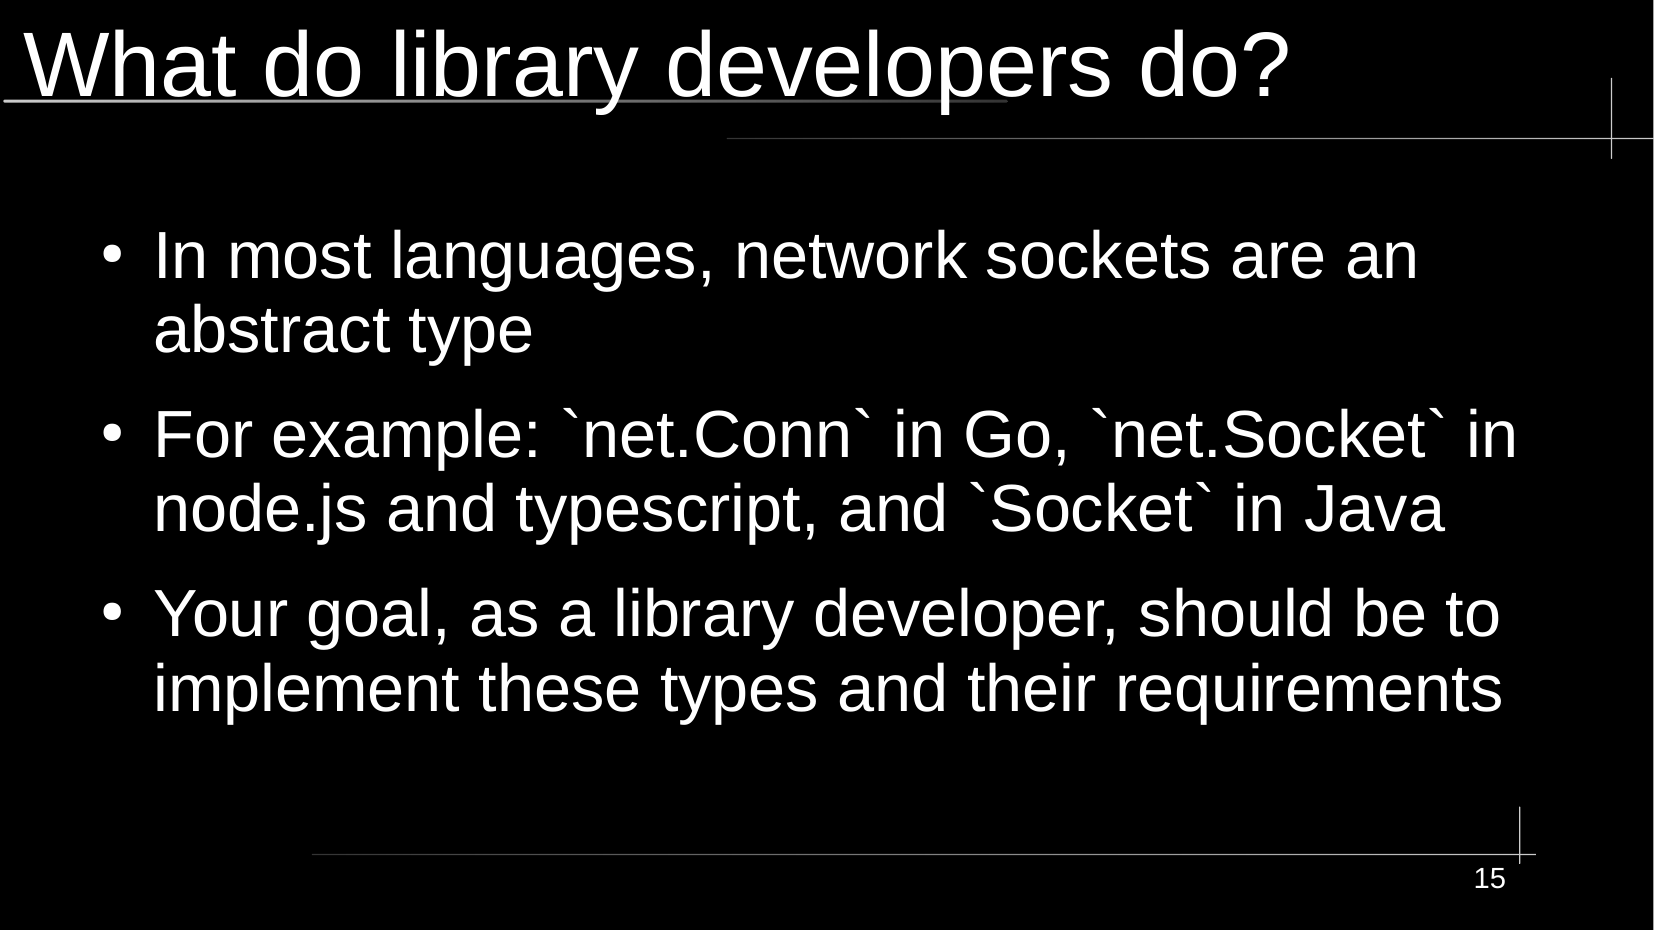

# What do library developers do?
In most languages, network sockets are an abstract type
For example: `net.Conn` in Go, `net.Socket` in node.js and typescript, and `Socket` in Java
Your goal, as a library developer, should be to implement these types and their requirements
15